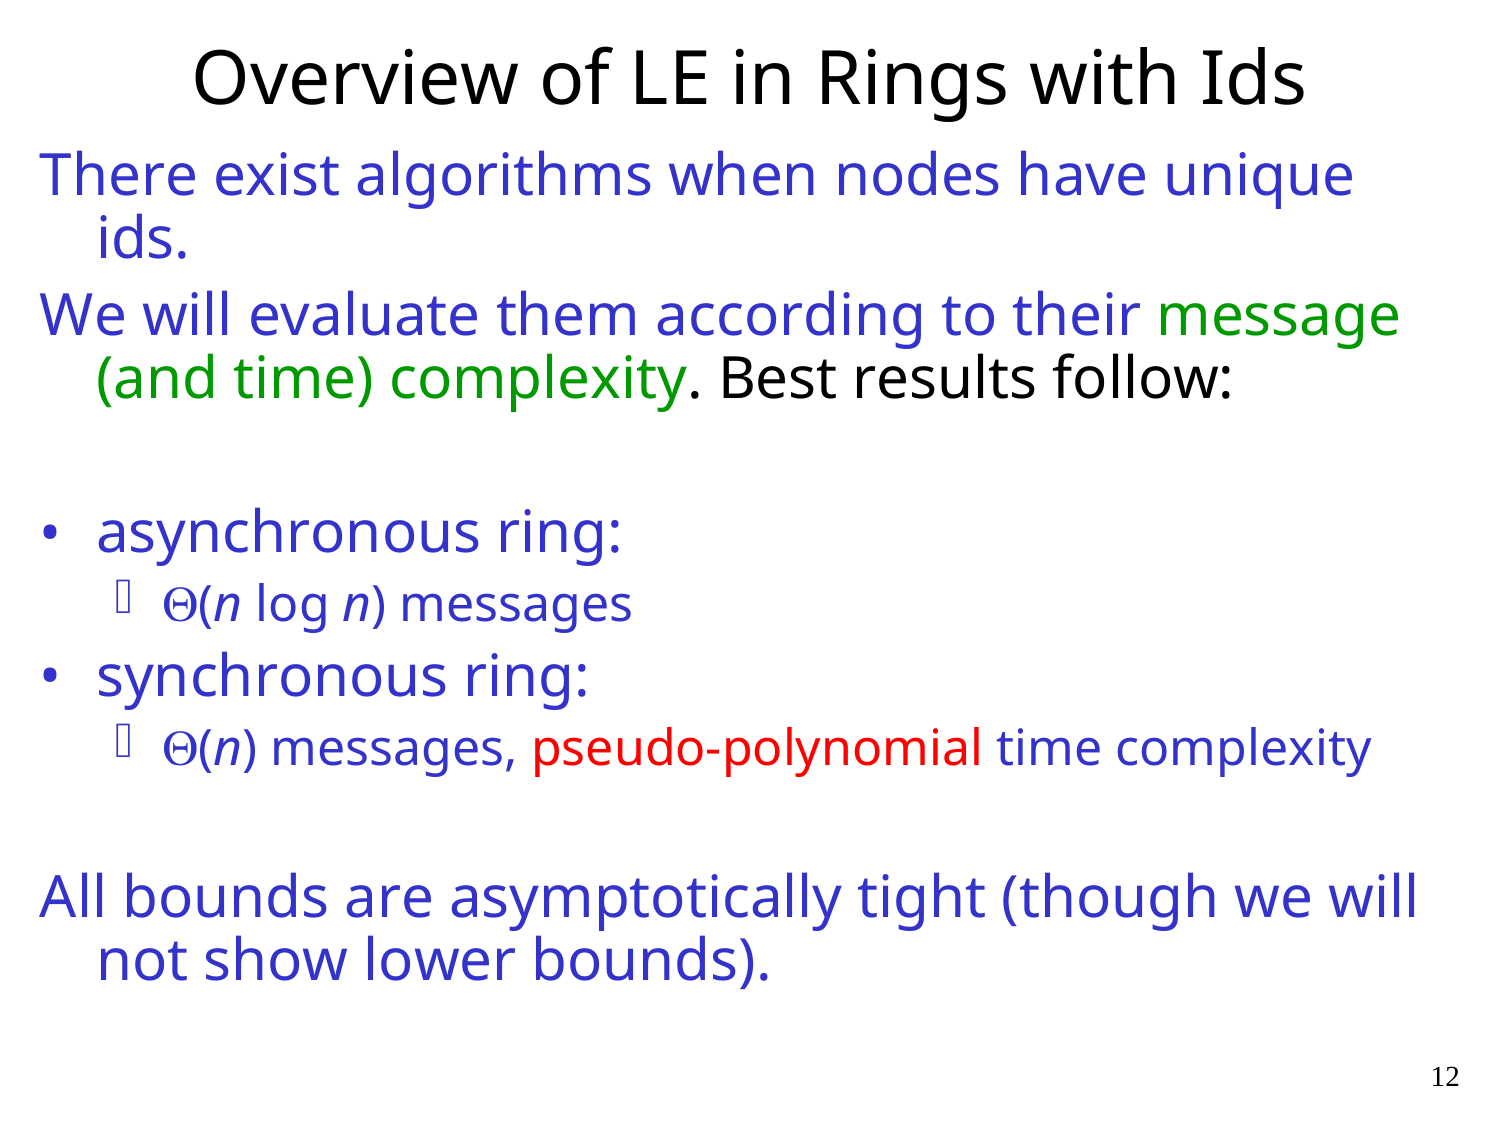

# Overview of LE in Rings with Ids
There exist algorithms when nodes have unique ids.
We will evaluate them according to their message (and time) complexity. Best results follow:
asynchronous ring:
(n log n) messages
synchronous ring:
(n) messages, pseudo-polynomial time complexity
All bounds are asymptotically tight (though we will not show lower bounds).